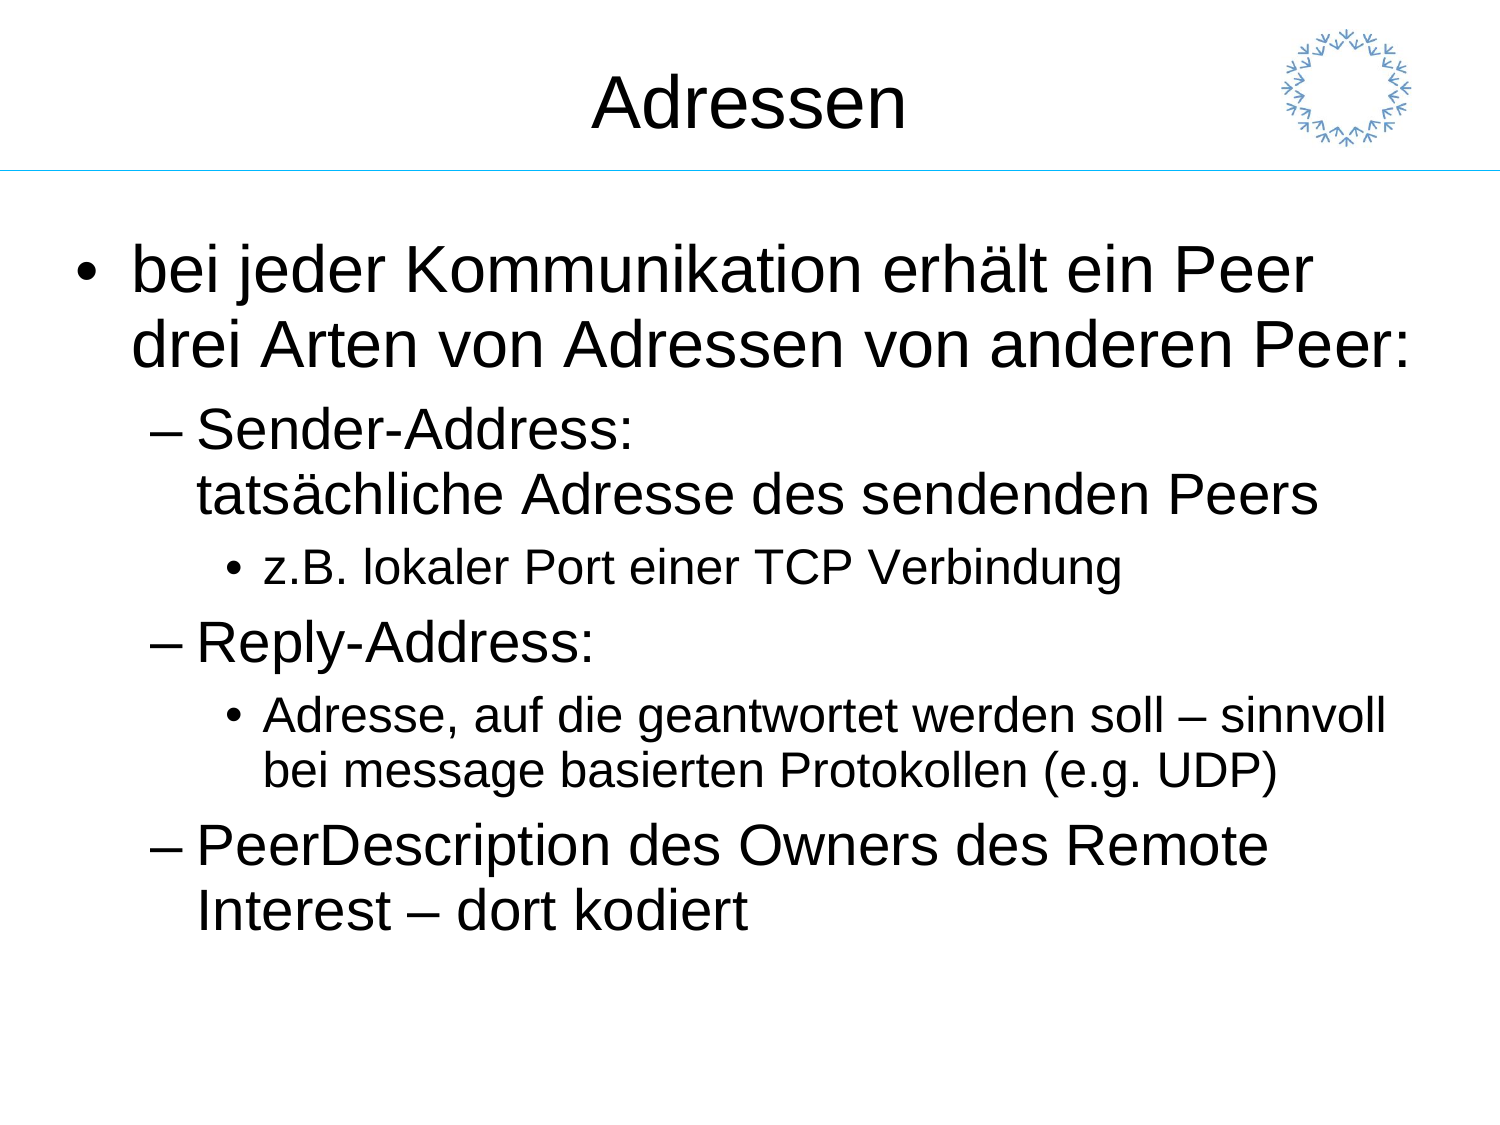

# Adressen
bei jeder Kommunikation erhält ein Peer drei Arten von Adressen von anderen Peer:
Sender-Address:
tatsächliche Adresse des sendenden Peers
z.B. lokaler Port einer TCP Verbindung
Reply-Address:
Adresse, auf die geantwortet werden soll – sinnvoll bei message basierten Protokollen (e.g. UDP)
PeerDescription des Owners des Remote Interest – dort kodiert